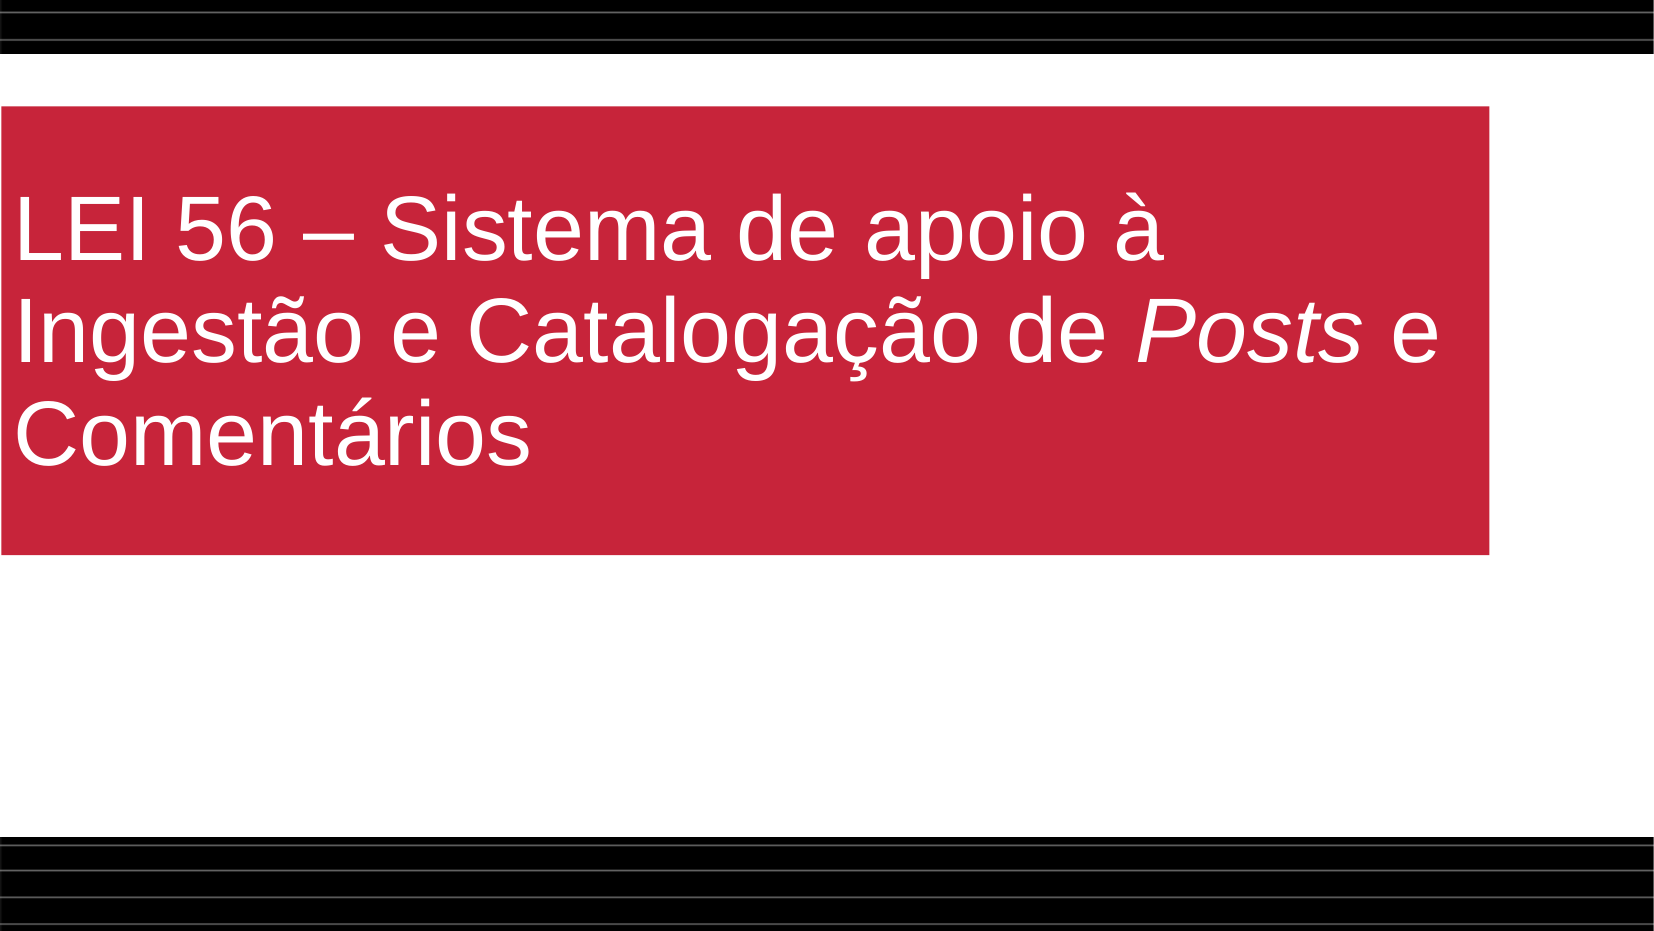

# LEI 56 – Sistema de apoio à Ingestão e Catalogação de Posts e Comentários